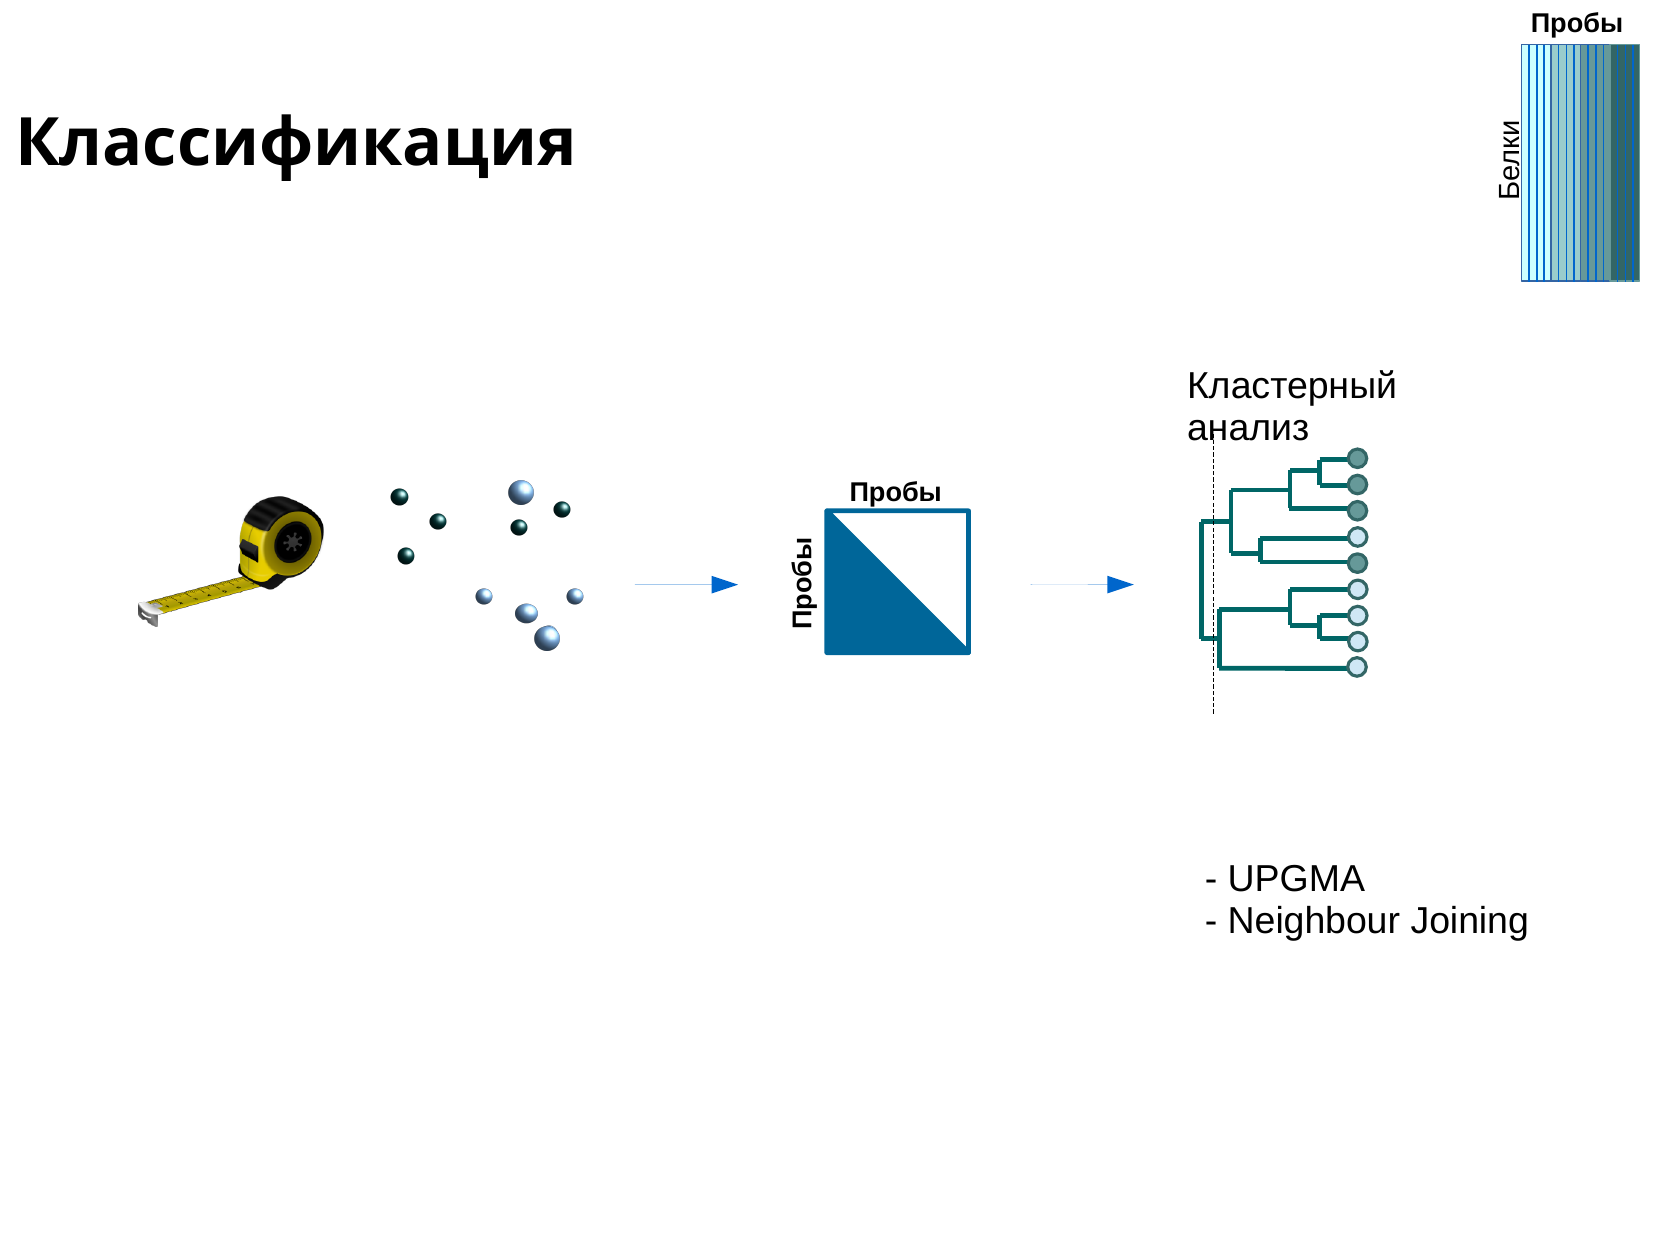

Пробы
Белки
# Классификация
Кластерный
анализ
Пробы
Пробы
- UPGMA
- Neighbour Joining